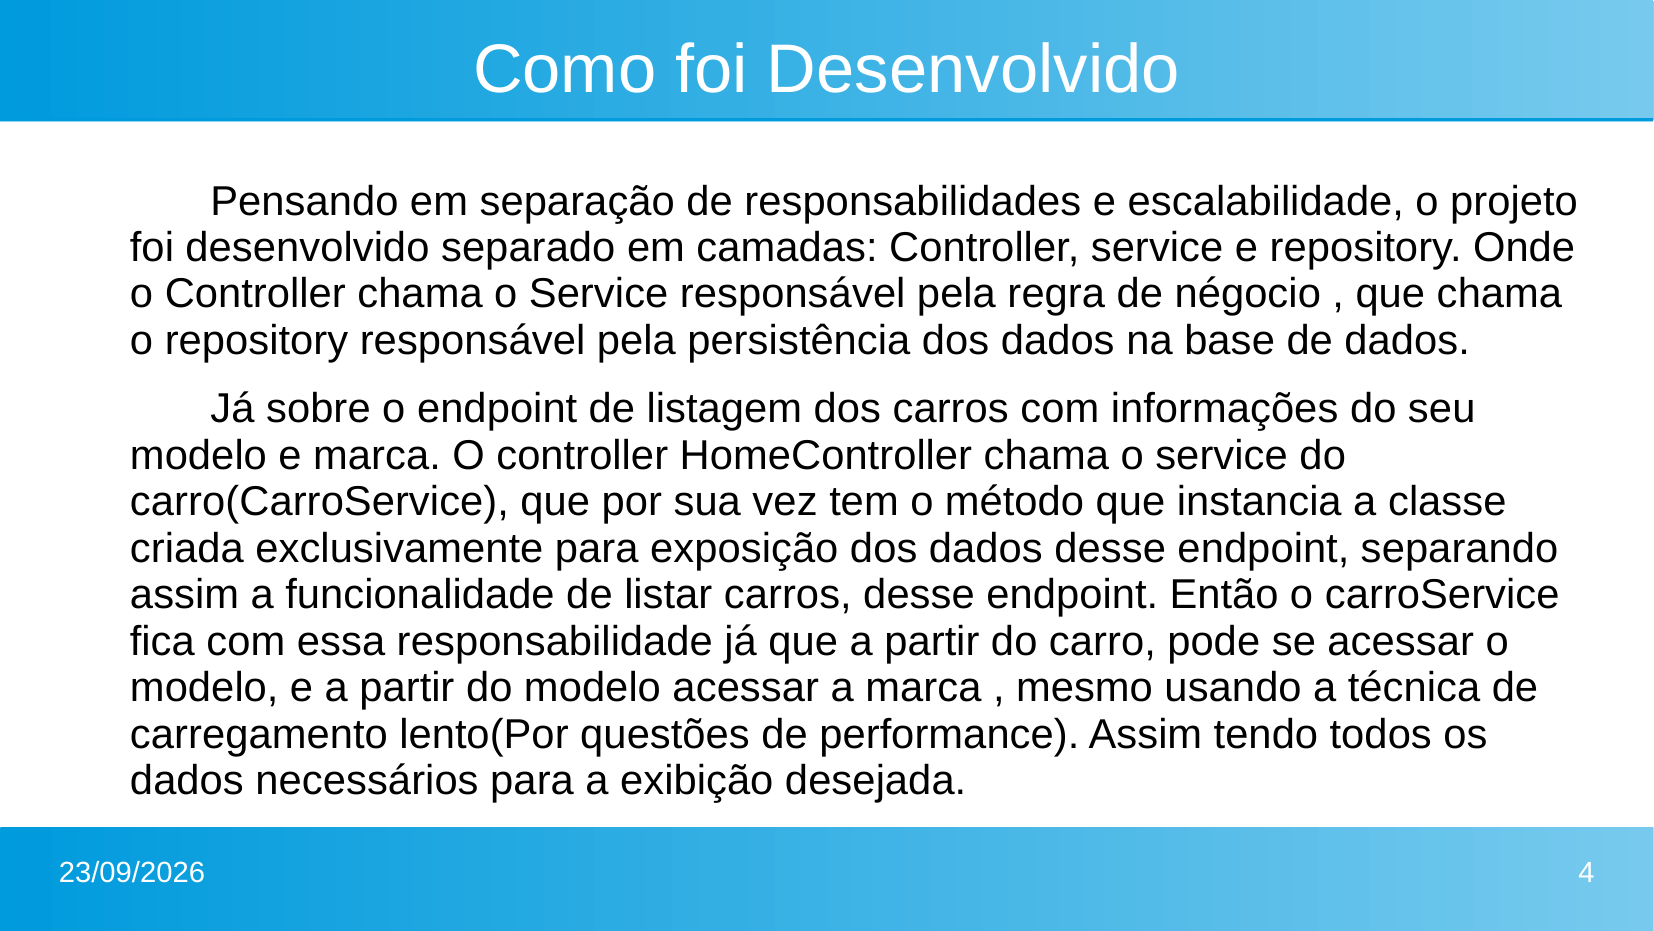

# Como foi Desenvolvido
 Pensando em separação de responsabilidades e escalabilidade, o projeto foi desenvolvido separado em camadas: Controller, service e repository. Onde o Controller chama o Service responsável pela regra de négocio , que chama o repository responsável pela persistência dos dados na base de dados.
 Já sobre o endpoint de listagem dos carros com informações do seu modelo e marca. O controller HomeController chama o service do carro(CarroService), que por sua vez tem o método que instancia a classe criada exclusivamente para exposição dos dados desse endpoint, separando assim a funcionalidade de listar carros, desse endpoint. Então o carroService fica com essa responsabilidade já que a partir do carro, pode se acessar o modelo, e a partir do modelo acessar a marca , mesmo usando a técnica de carregamento lento(Por questões de performance). Assim tendo todos os dados necessários para a exibição desejada.
4